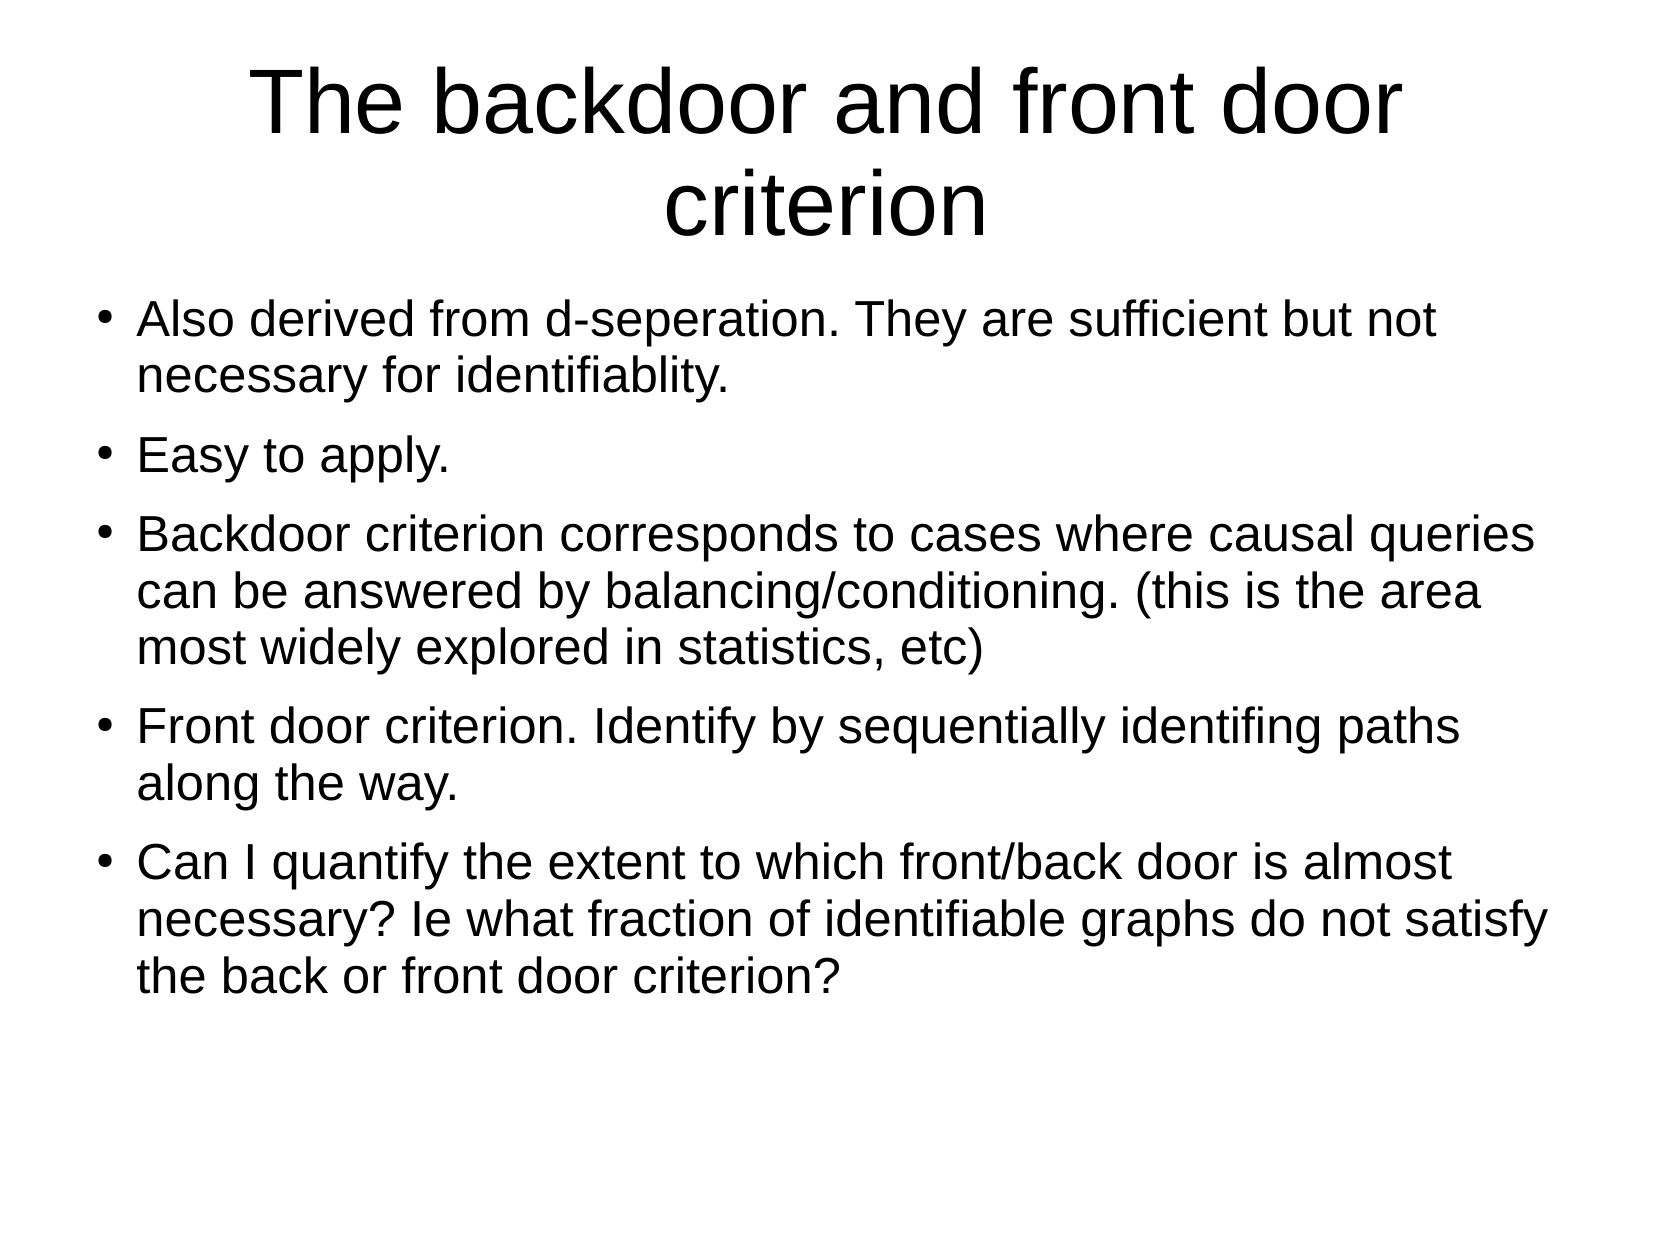

# The backdoor and front door criterion
Also derived from d-seperation. They are sufficient but not necessary for identifiablity.
Easy to apply.
Backdoor criterion corresponds to cases where causal queries can be answered by balancing/conditioning. (this is the area most widely explored in statistics, etc)
Front door criterion. Identify by sequentially identifing paths along the way.
Can I quantify the extent to which front/back door is almost necessary? Ie what fraction of identifiable graphs do not satisfy the back or front door criterion?